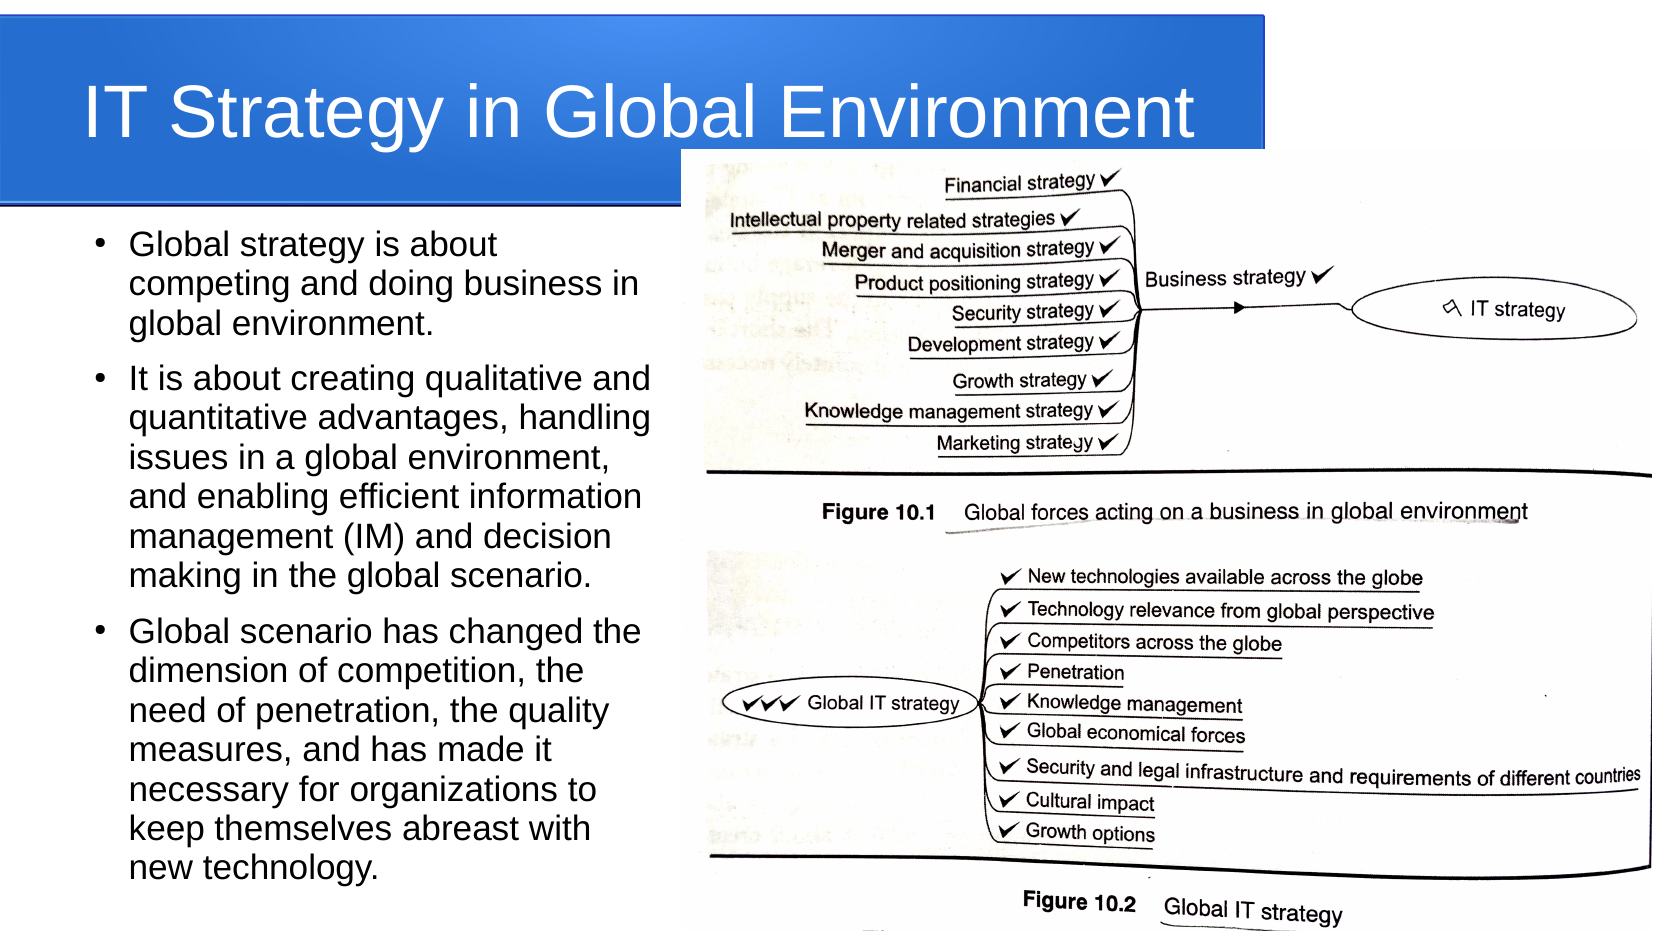

# IT Strategy in Global Environment
Global strategy is about competing and doing business in global environment.
It is about creating qualitative and quantitative advantages, handling issues in a global environment, and enabling efficient information management (IM) and decision making in the global scenario.
Global scenario has changed the dimension of competition, the need of penetration, the quality measures, and has made it necessary for organizations to keep themselves abreast with new technology.